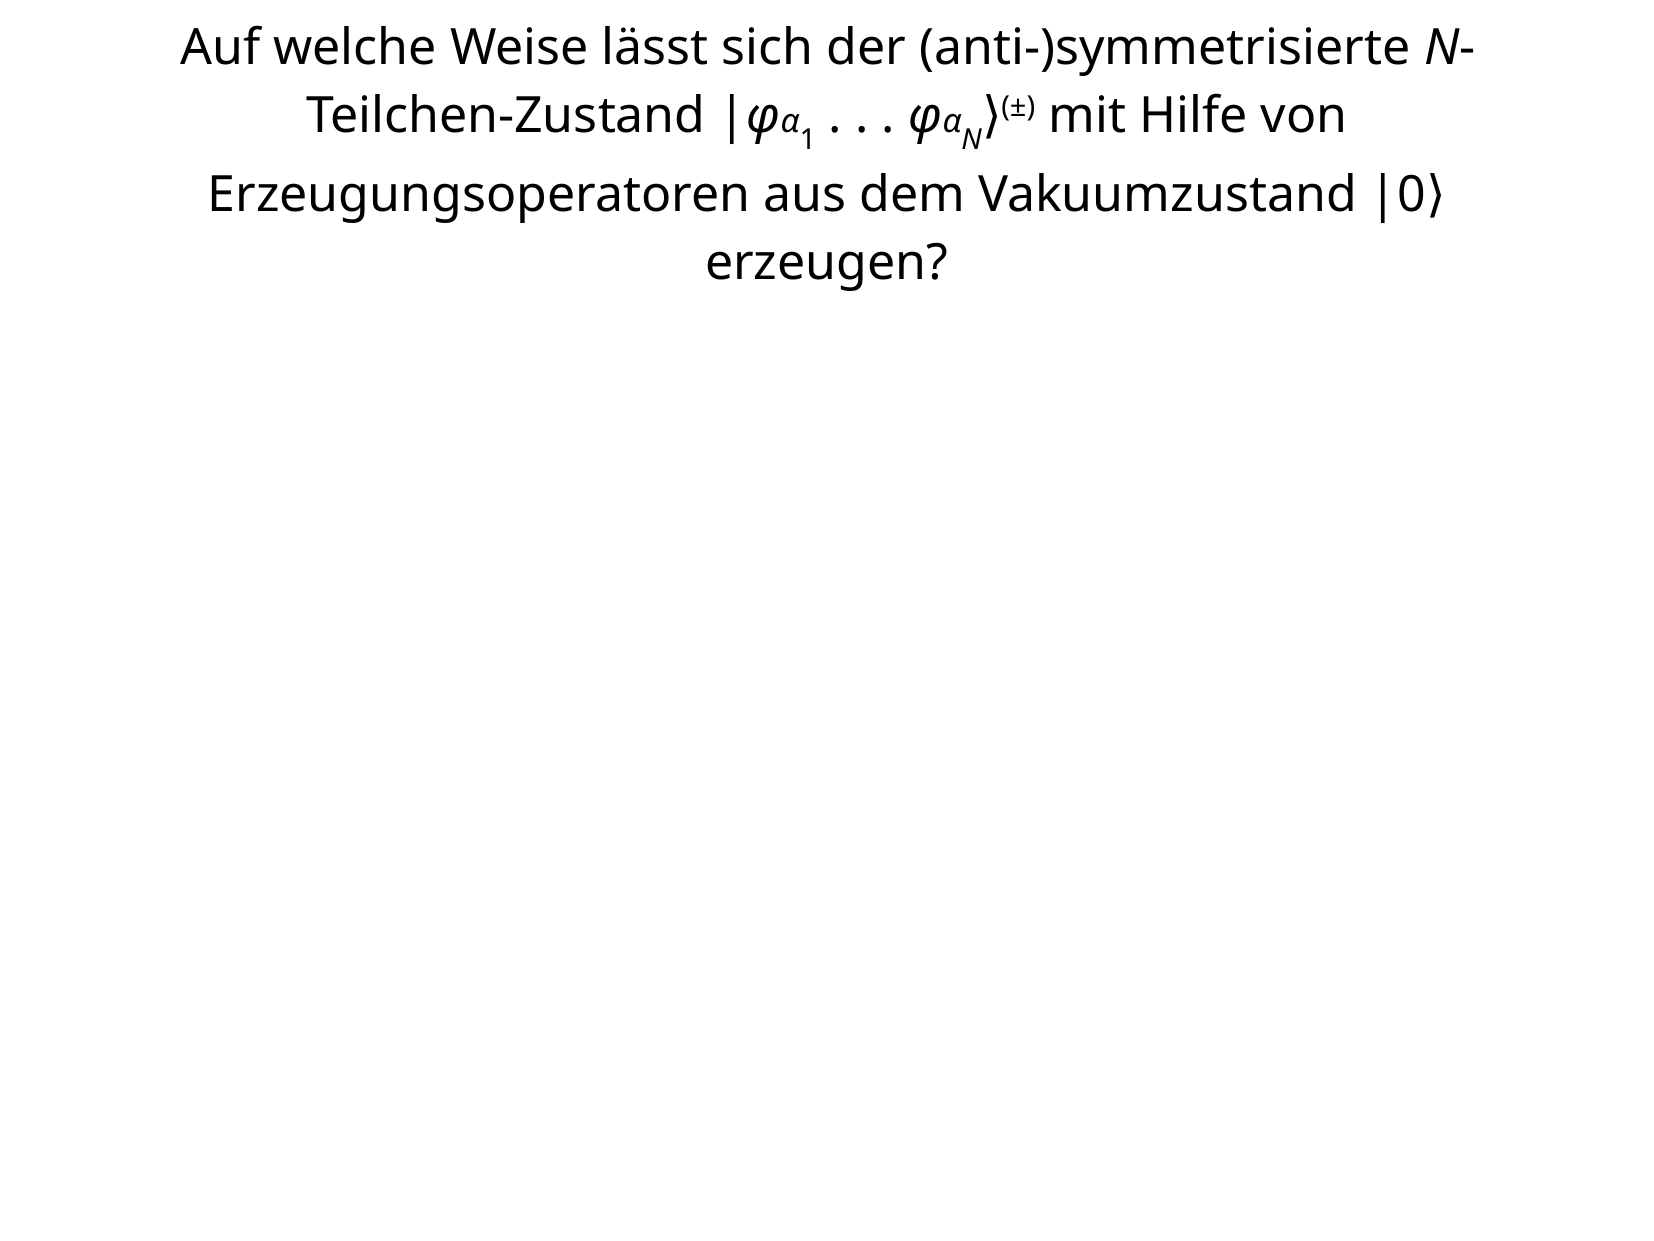

# Auf welche Weise lässt sich der (anti-)symmetrisierte N-Teilchen-Zustand |φα1 . . . φαN⟩(±) mit Hilfe von Erzeugungsoperatoren aus dem Vakuumzustand |0⟩ erzeugen?